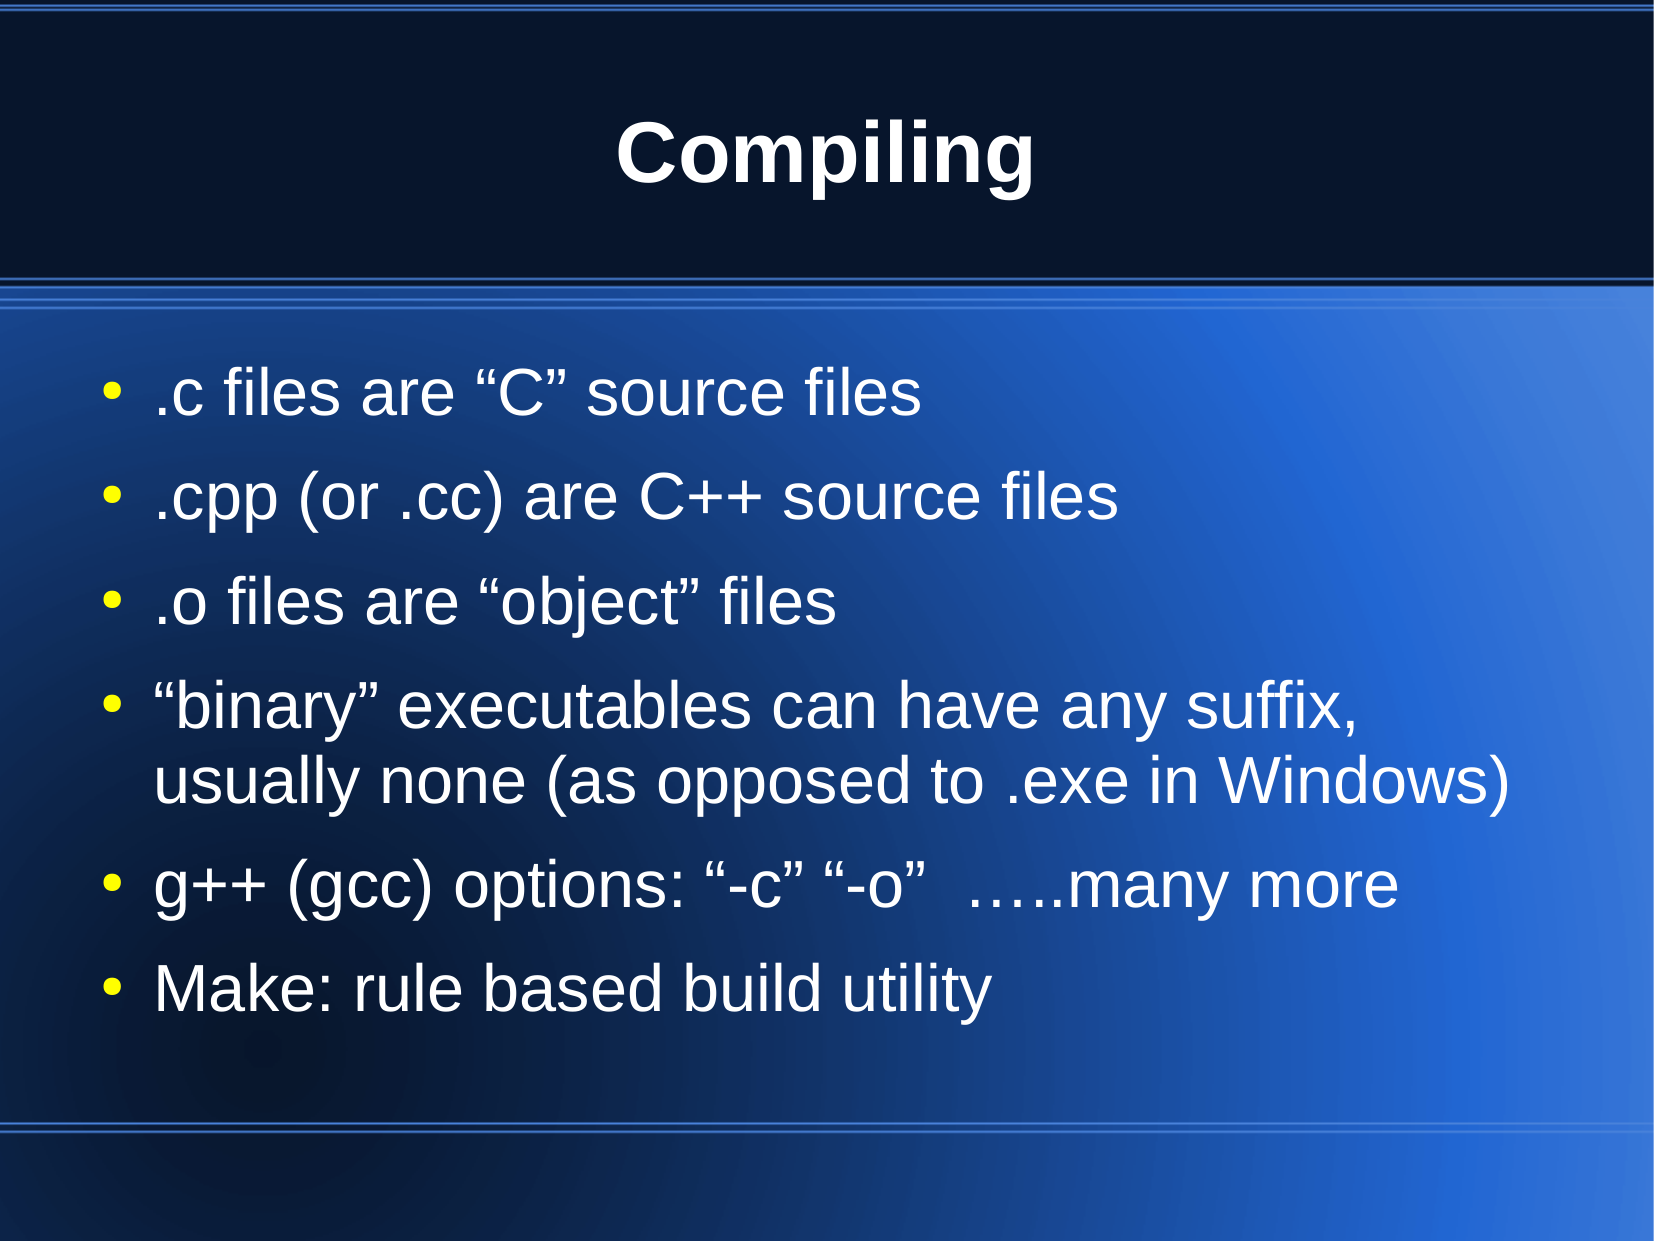

# Compiling
.c files are “C” source files
.cpp (or .cc) are C++ source files
.o files are “object” files
“binary” executables can have any suffix, usually none (as opposed to .exe in Windows)
g++ (gcc) options: “-c” “-o” …..many more
Make: rule based build utility